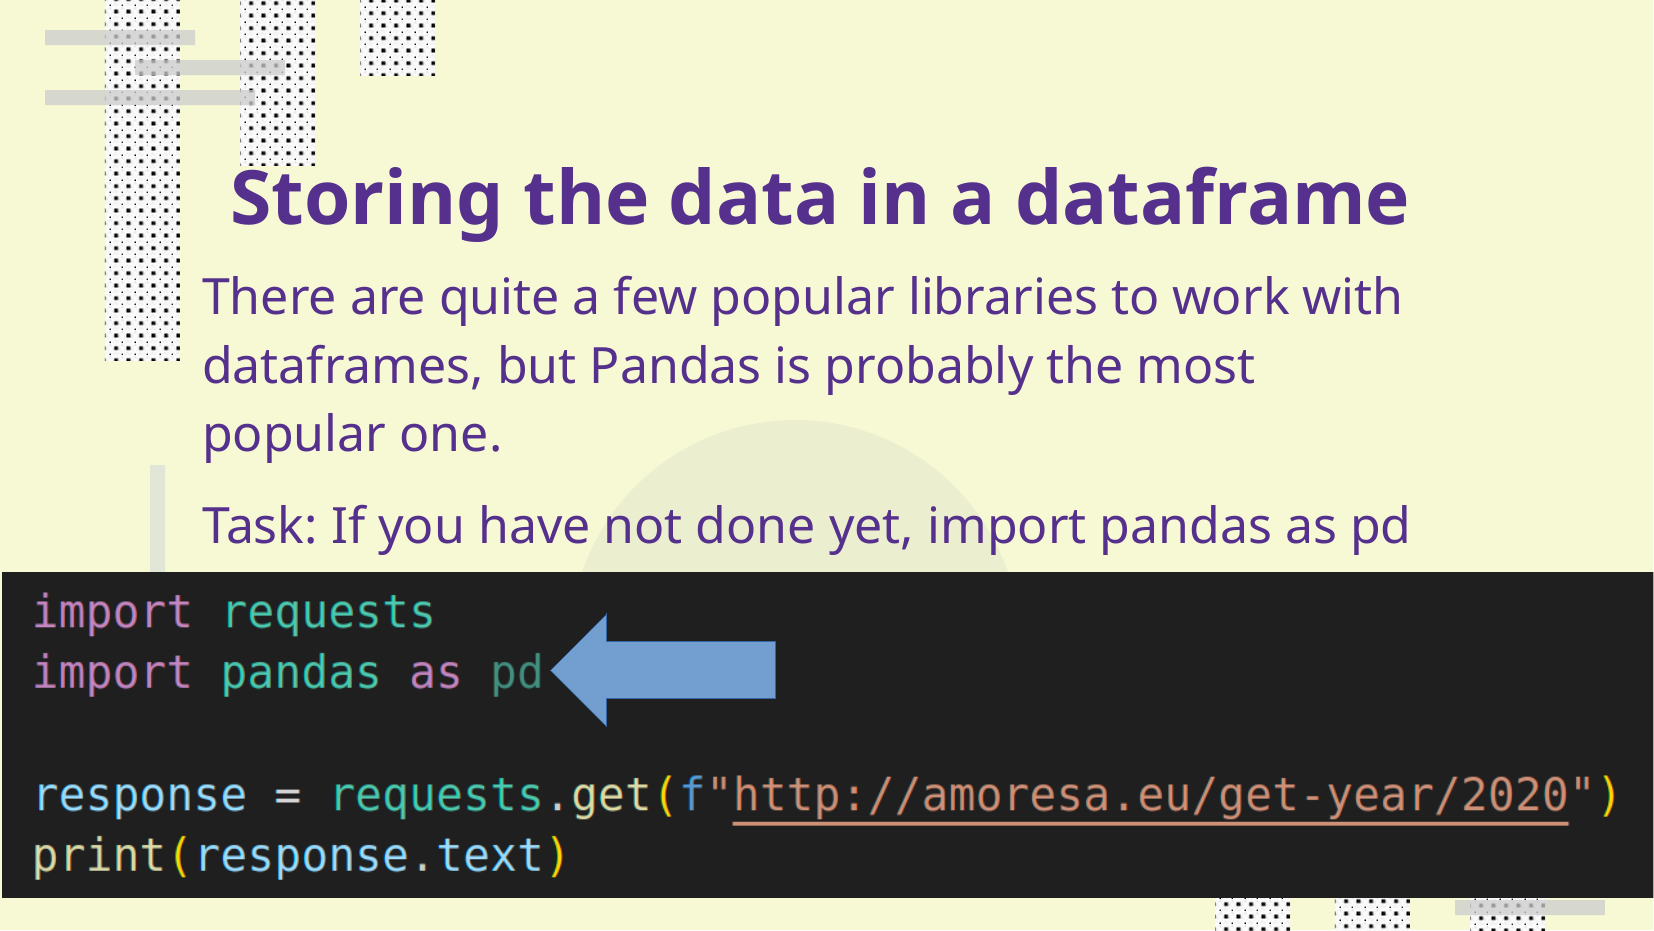

# Storing the data in a dataframe
There are quite a few popular libraries to work with dataframes, but Pandas is probably the most popular one.
Task: If you have not done yet, import pandas as pd